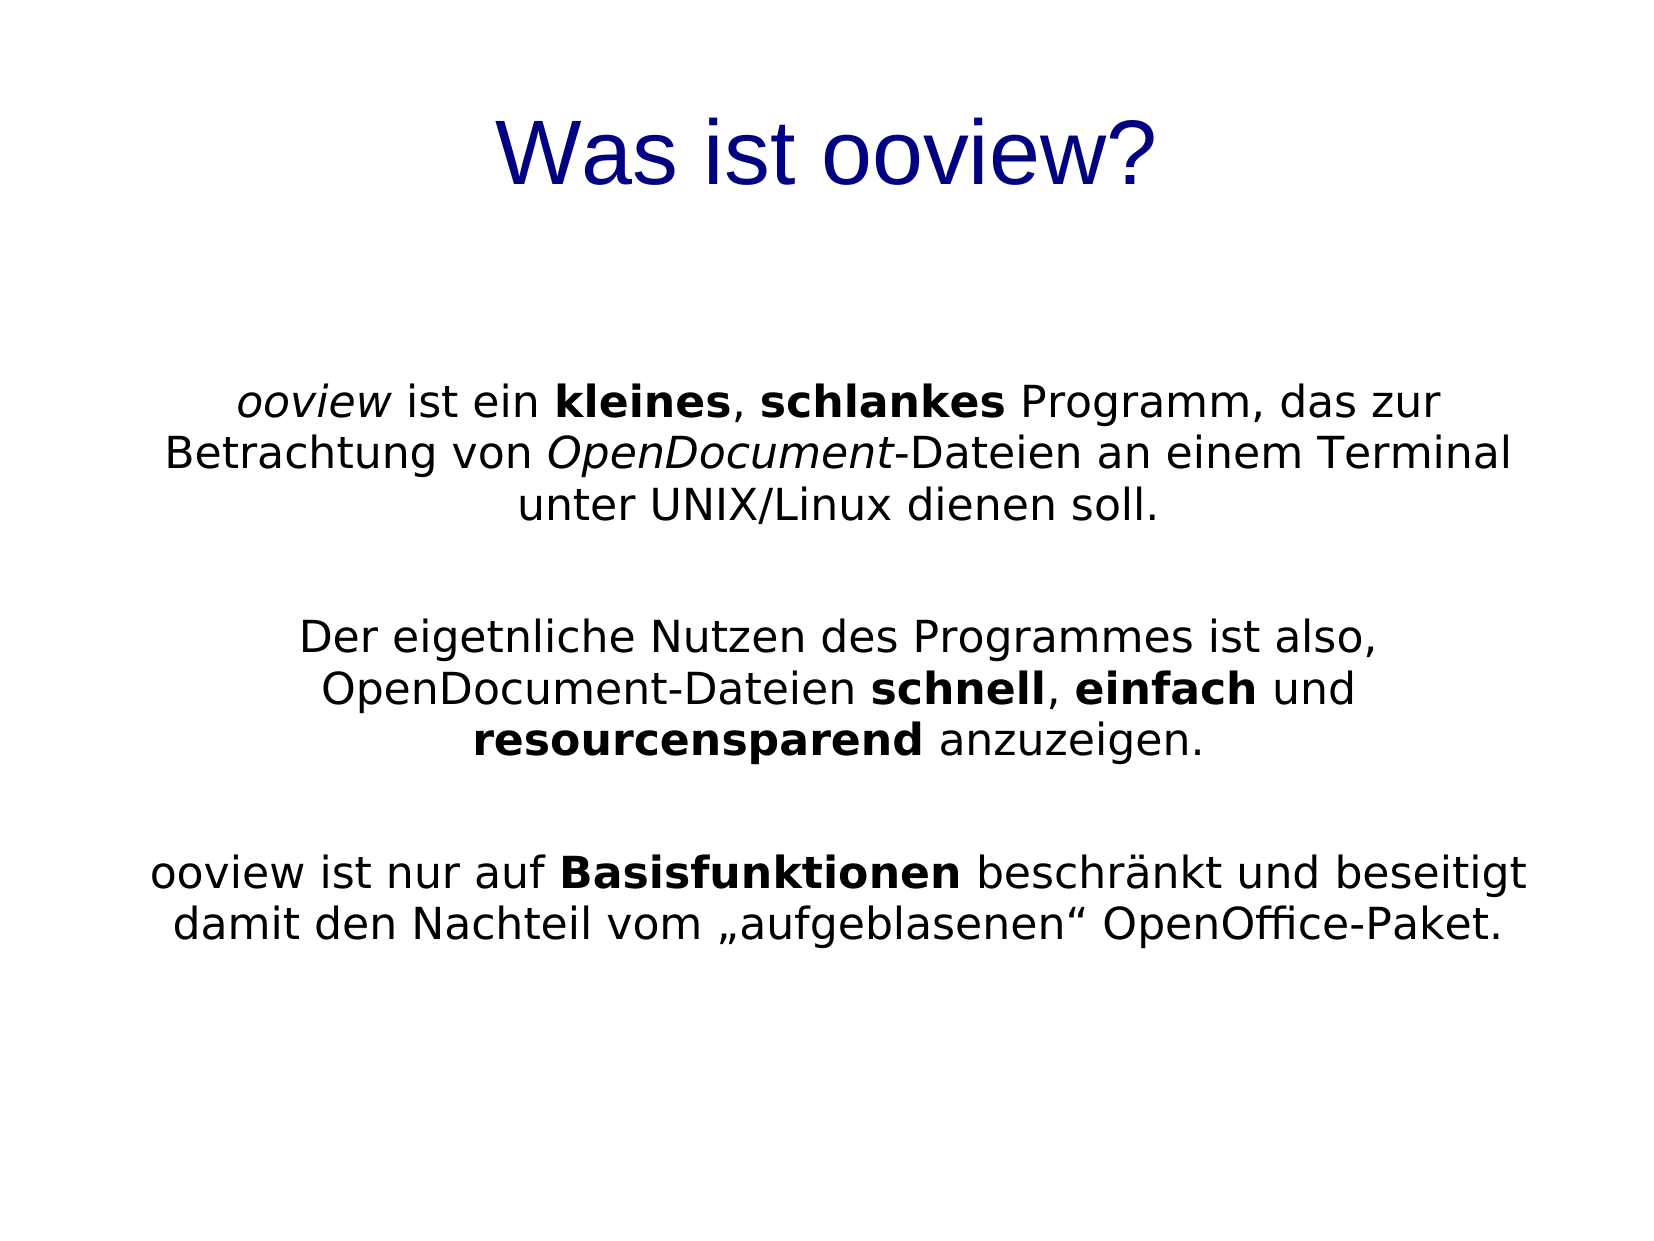

# Was ist ooview?
ooview ist ein kleines, schlankes Programm, das zur Betrachtung von OpenDocument-Dateien an einem Terminal unter UNIX/Linux dienen soll.
Der eigetnliche Nutzen des Programmes ist also, OpenDocument-Dateien schnell, einfach und resourcensparend anzuzeigen.
ooview ist nur auf Basisfunktionen beschränkt und beseitigt damit den Nachteil vom „aufgeblasenen“ OpenOffice-Paket.